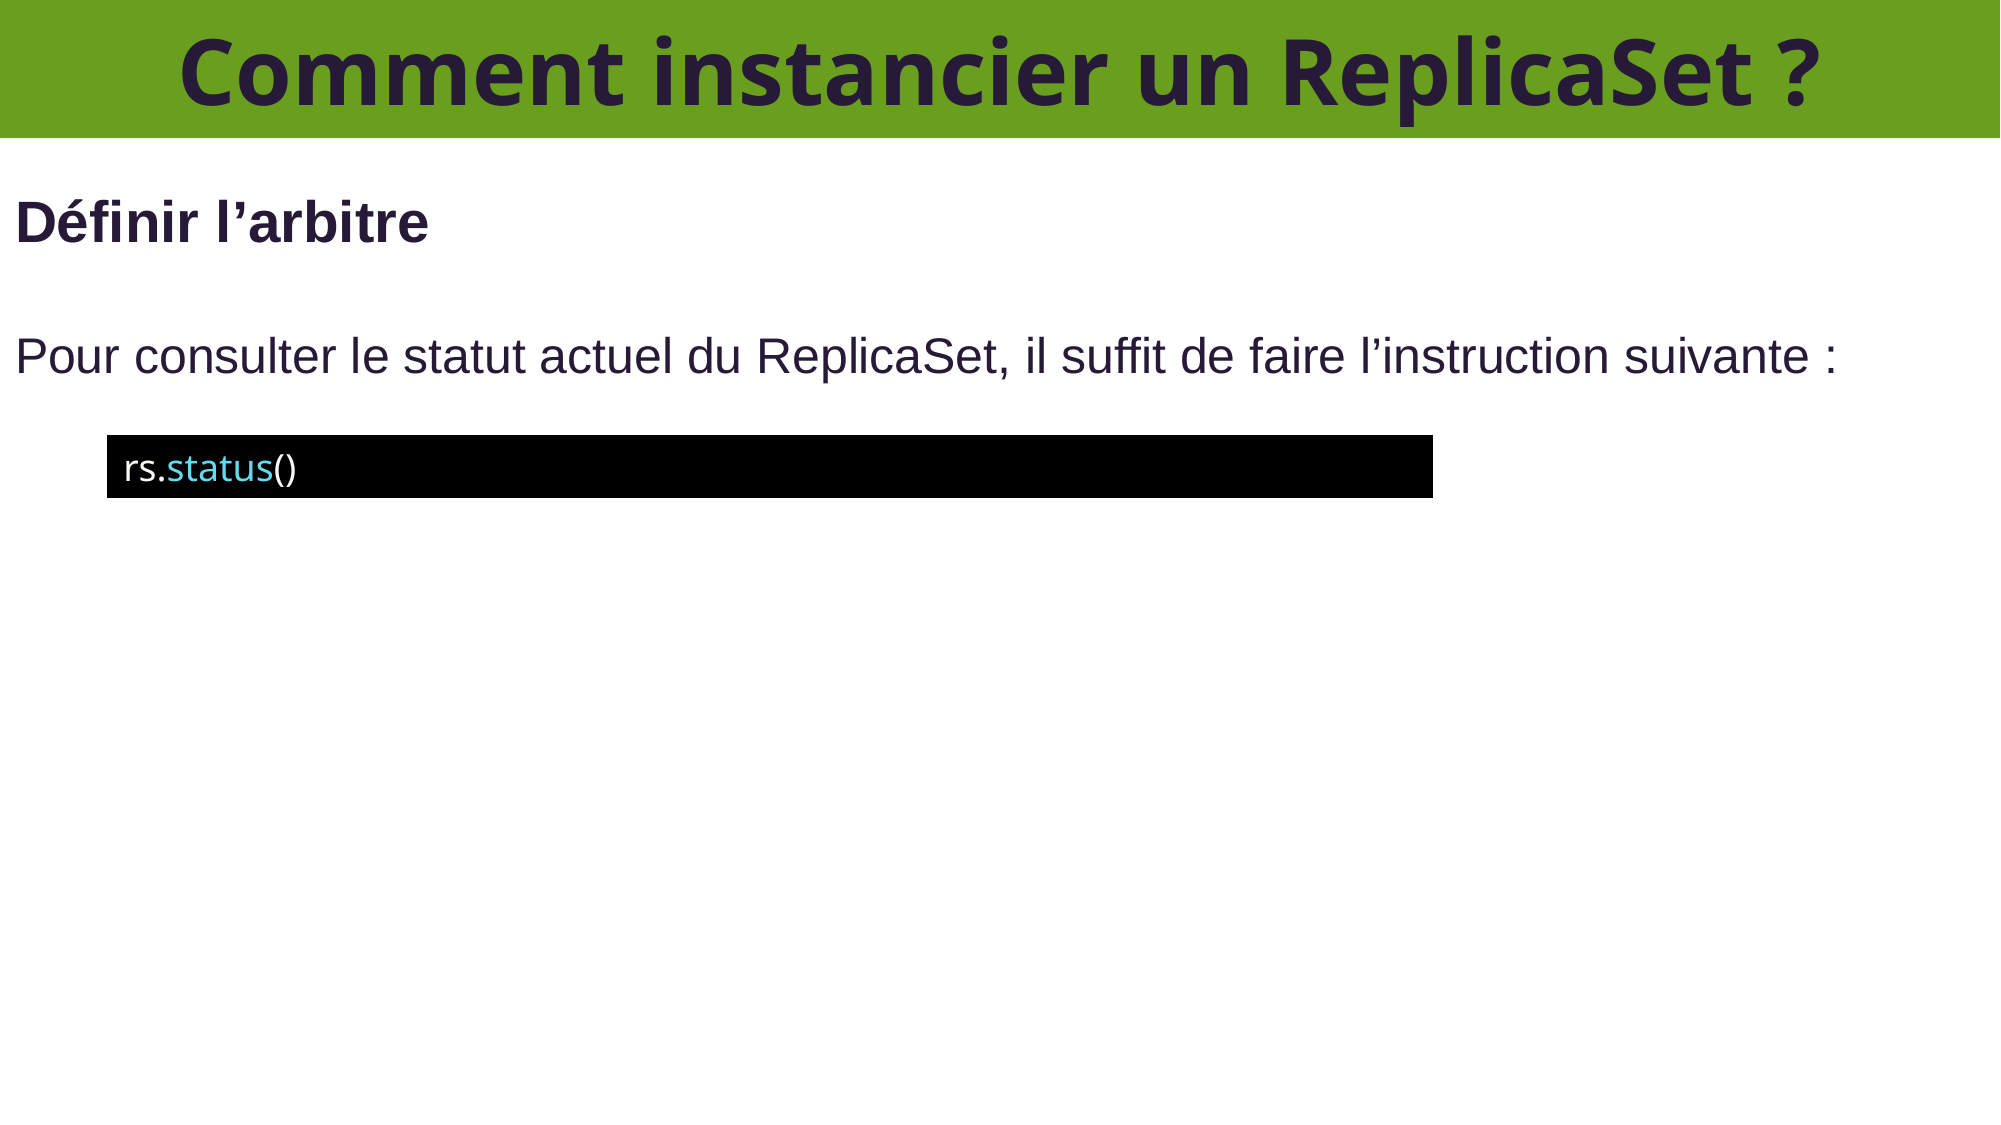

Comment instancier un ReplicaSet ?
Définir l’arbitre
Pour consulter le statut actuel du ReplicaSet, il suffit de faire l’instruction suivante :
rs.status()